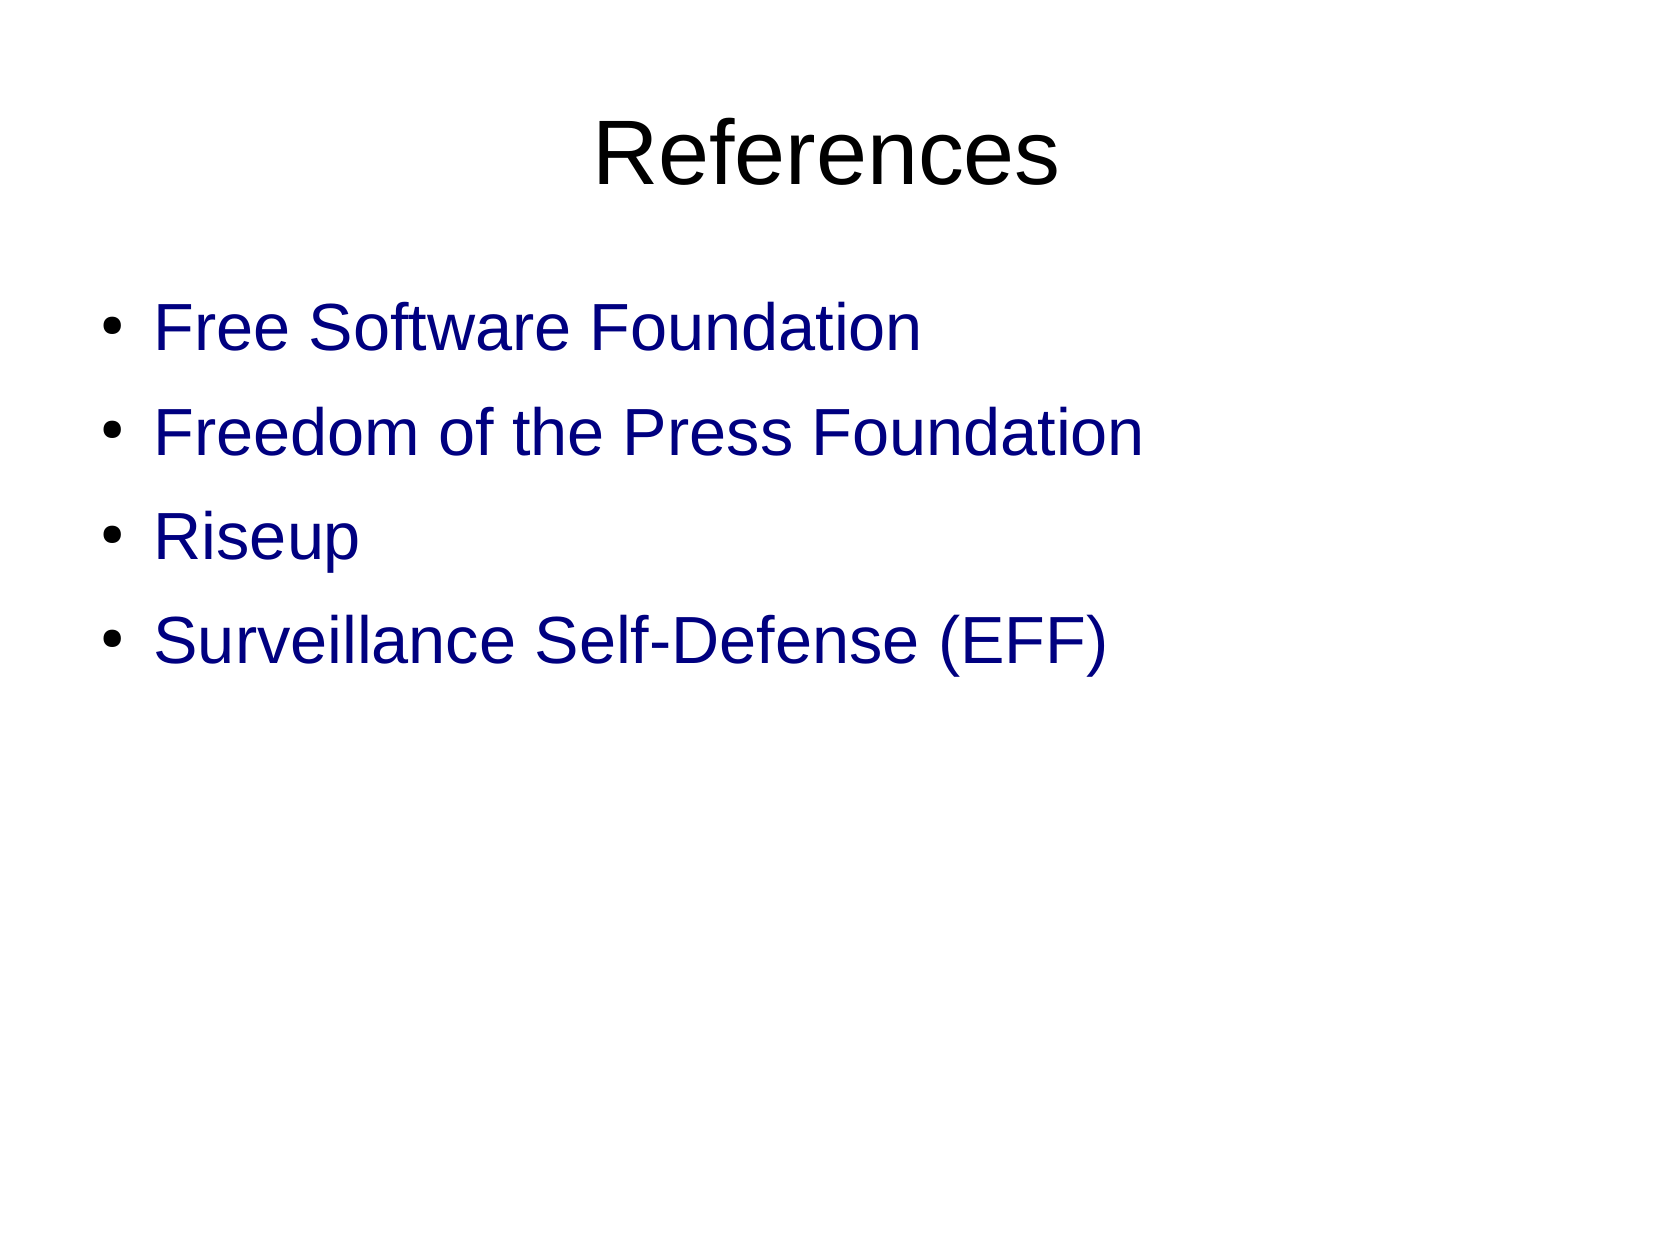

# References
Free Software Foundation
Freedom of the Press Foundation
Riseup
Surveillance Self-Defense (EFF)